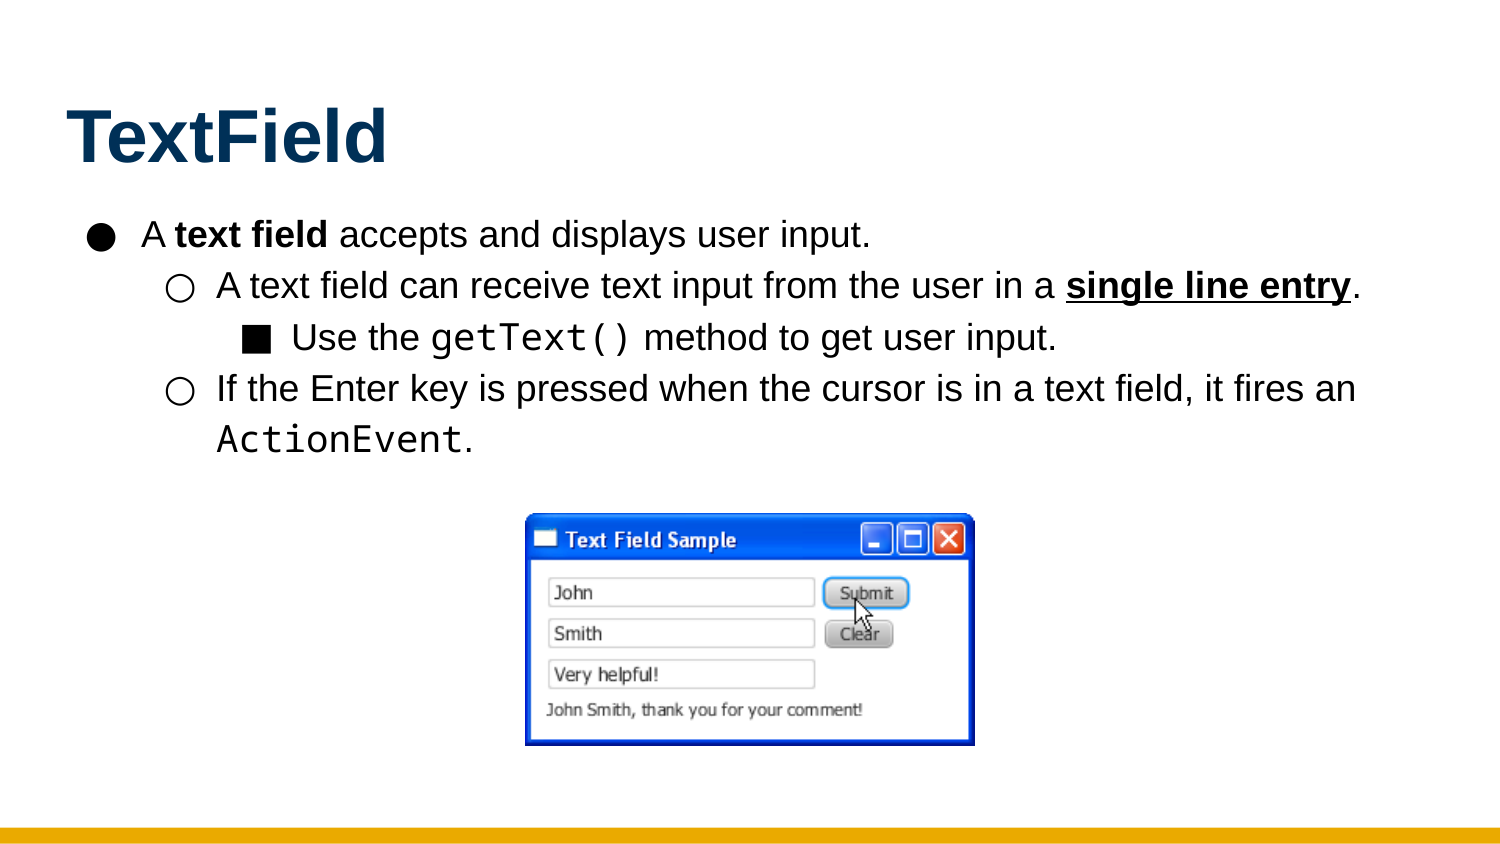

TextField
A text field accepts and displays user input.
A text field can receive text input from the user in a single line entry.
Use the getText() method to get user input.
If the Enter key is pressed when the cursor is in a text field, it fires an ActionEvent.